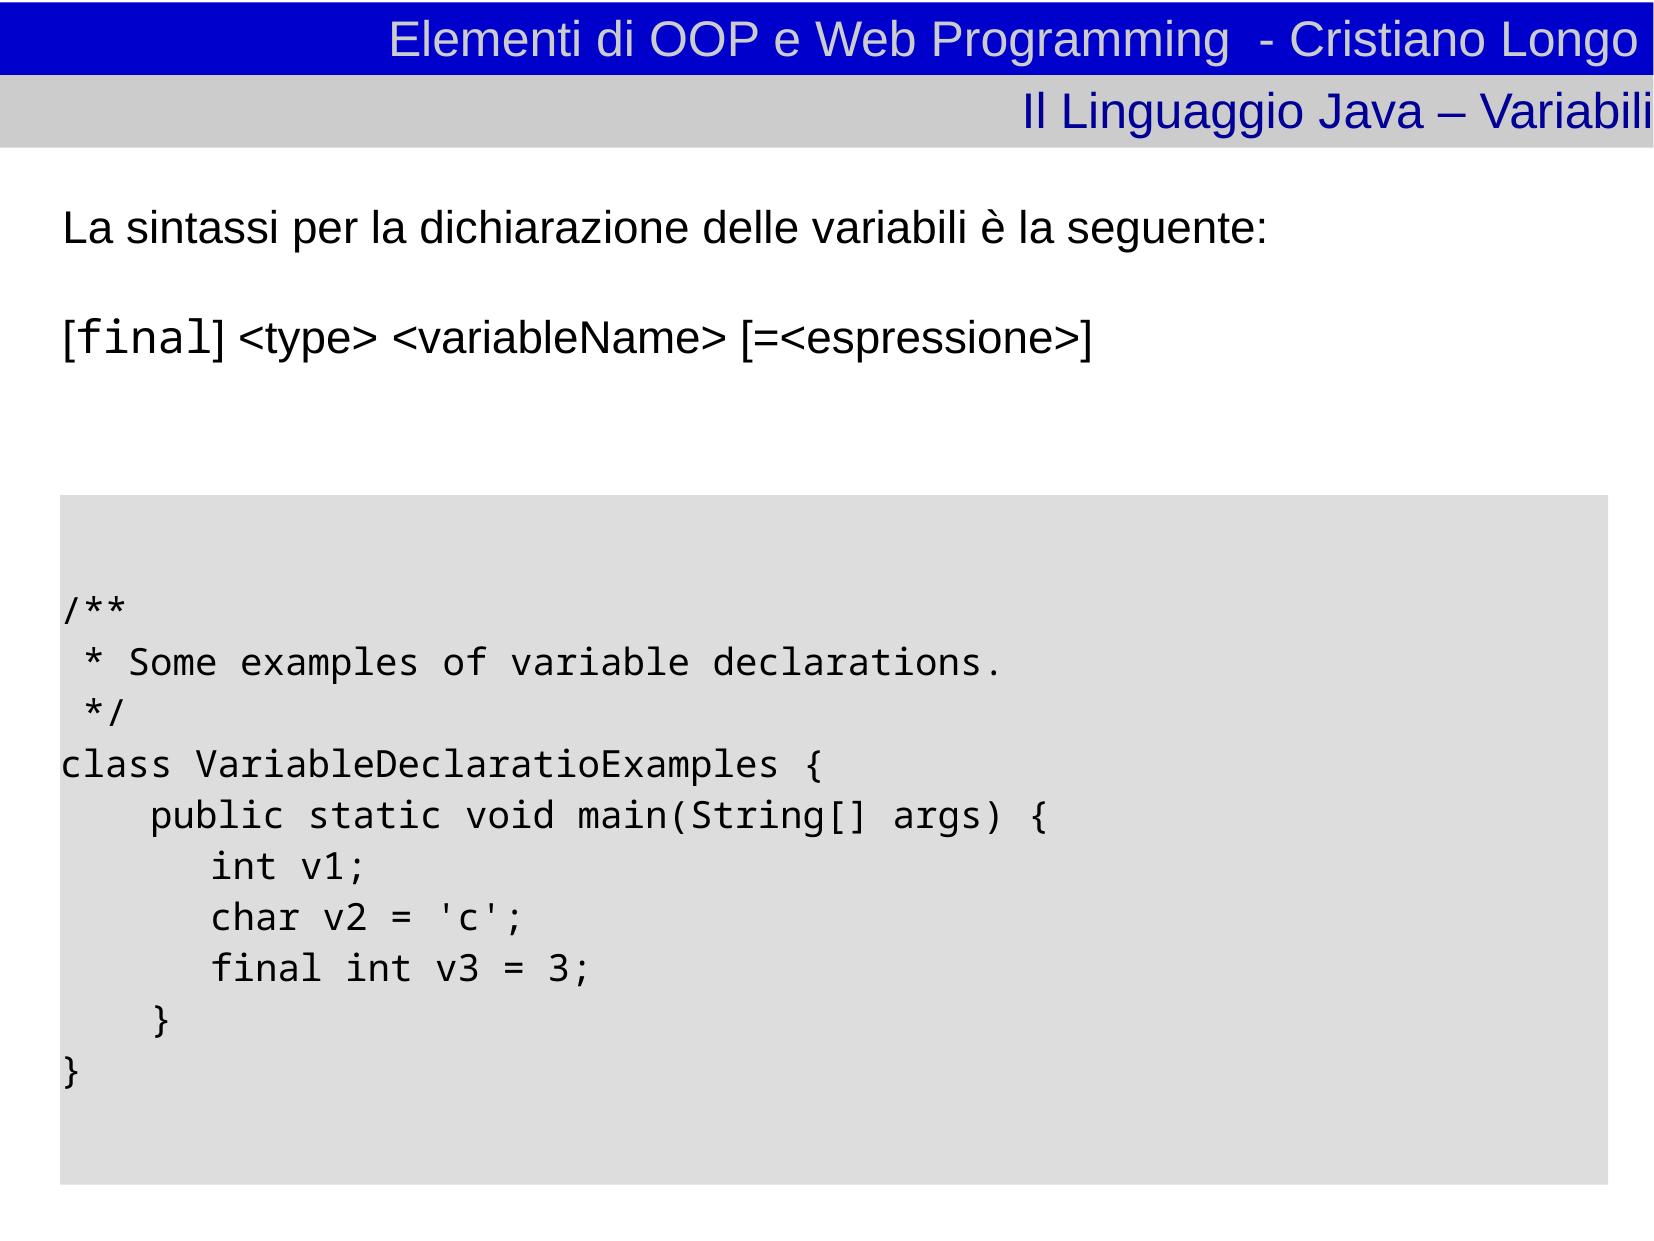

# Elementi di OOP e Web Programming - Cristiano Longo
Il Linguaggio Java – Variabili
La sintassi per la dichiarazione delle variabili è la seguente:
[final] <type> <variableName> [=<espressione>]
/**
 * Some examples of variable declarations.
 */
class VariableDeclaratioExamples {
 public static void main(String[] args) {
 	int v1;
 	char v2 = 'c';
 	final int v3 = 3;
 }
}